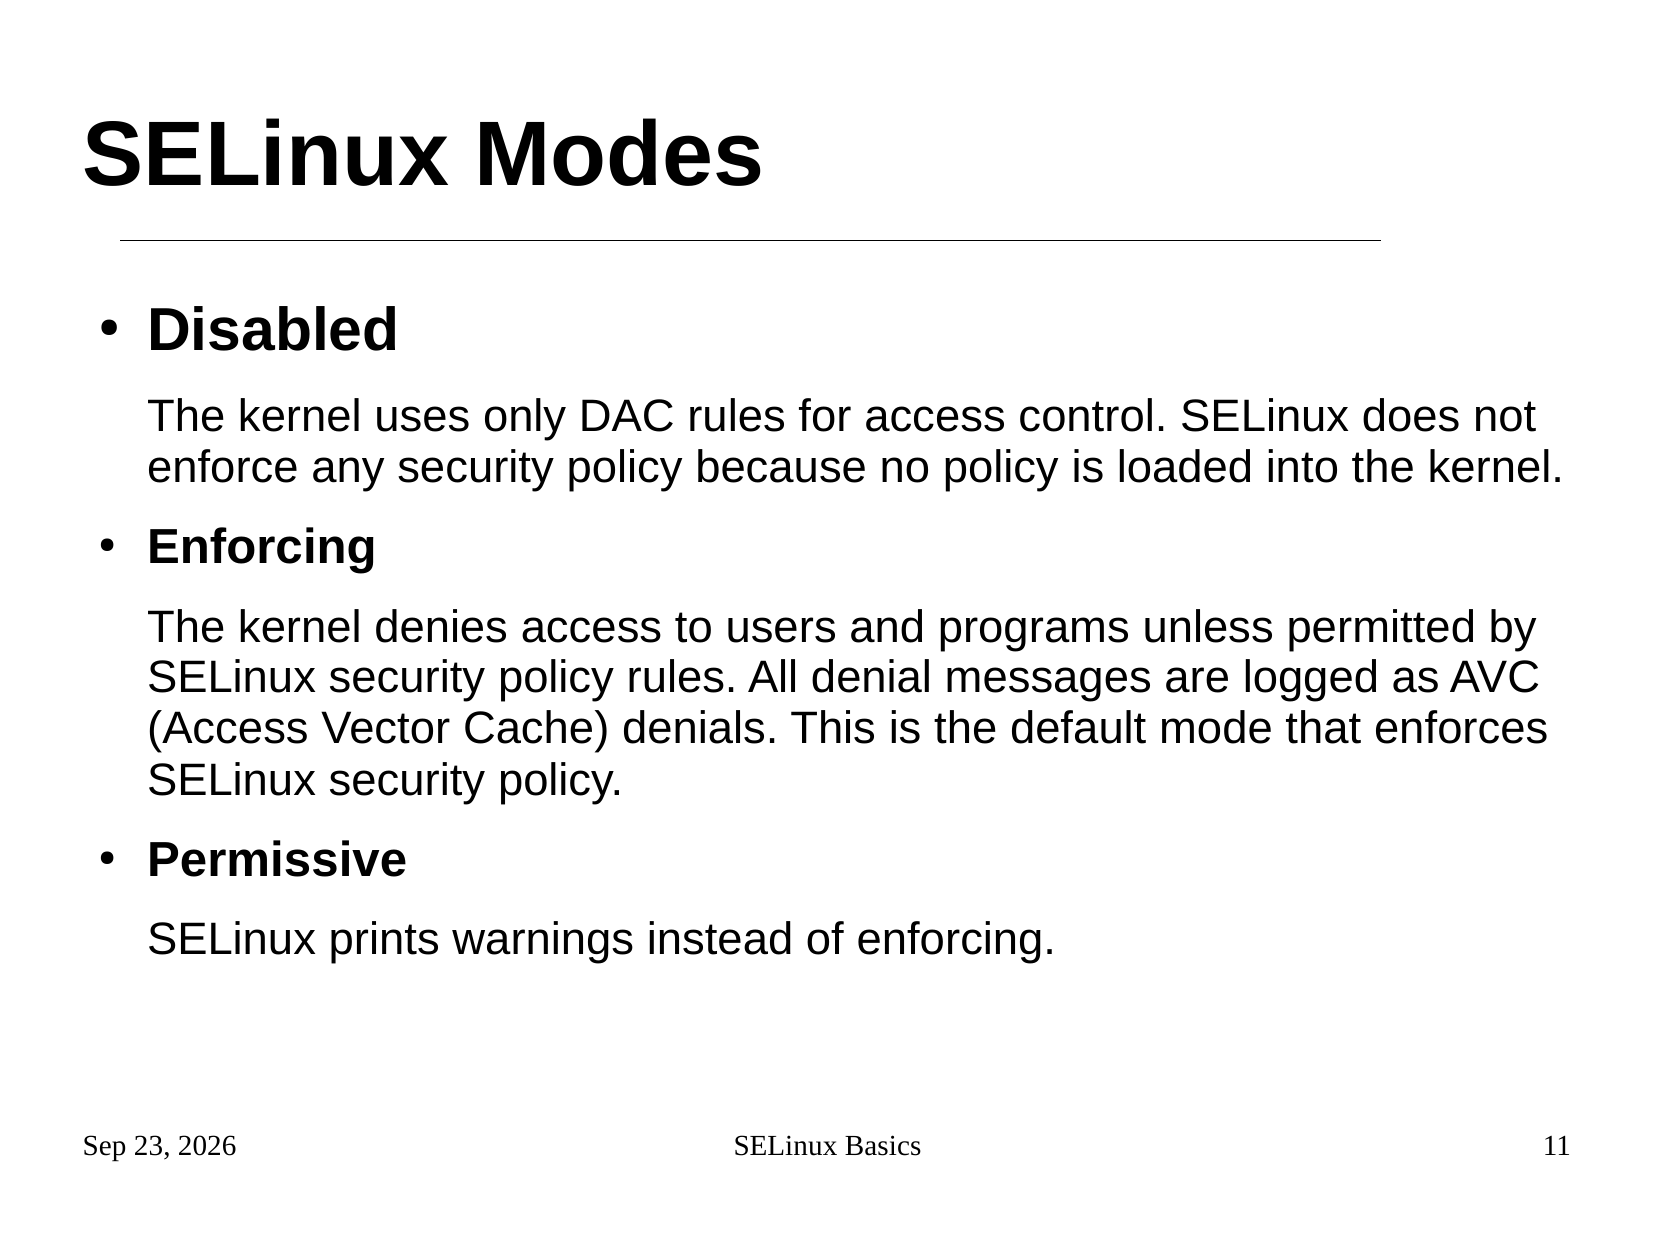

# SELinux Modes
Disabled
The kernel uses only DAC rules for access control. SELinux does not enforce any security policy because no policy is loaded into the kernel.
Enforcing
The kernel denies access to users and programs unless permitted by SELinux security policy rules. All denial messages are logged as AVC (Access Vector Cache) denials. This is the default mode that enforces SELinux security policy.
Permissive
SELinux prints warnings instead of enforcing.
SELinux Basics
11